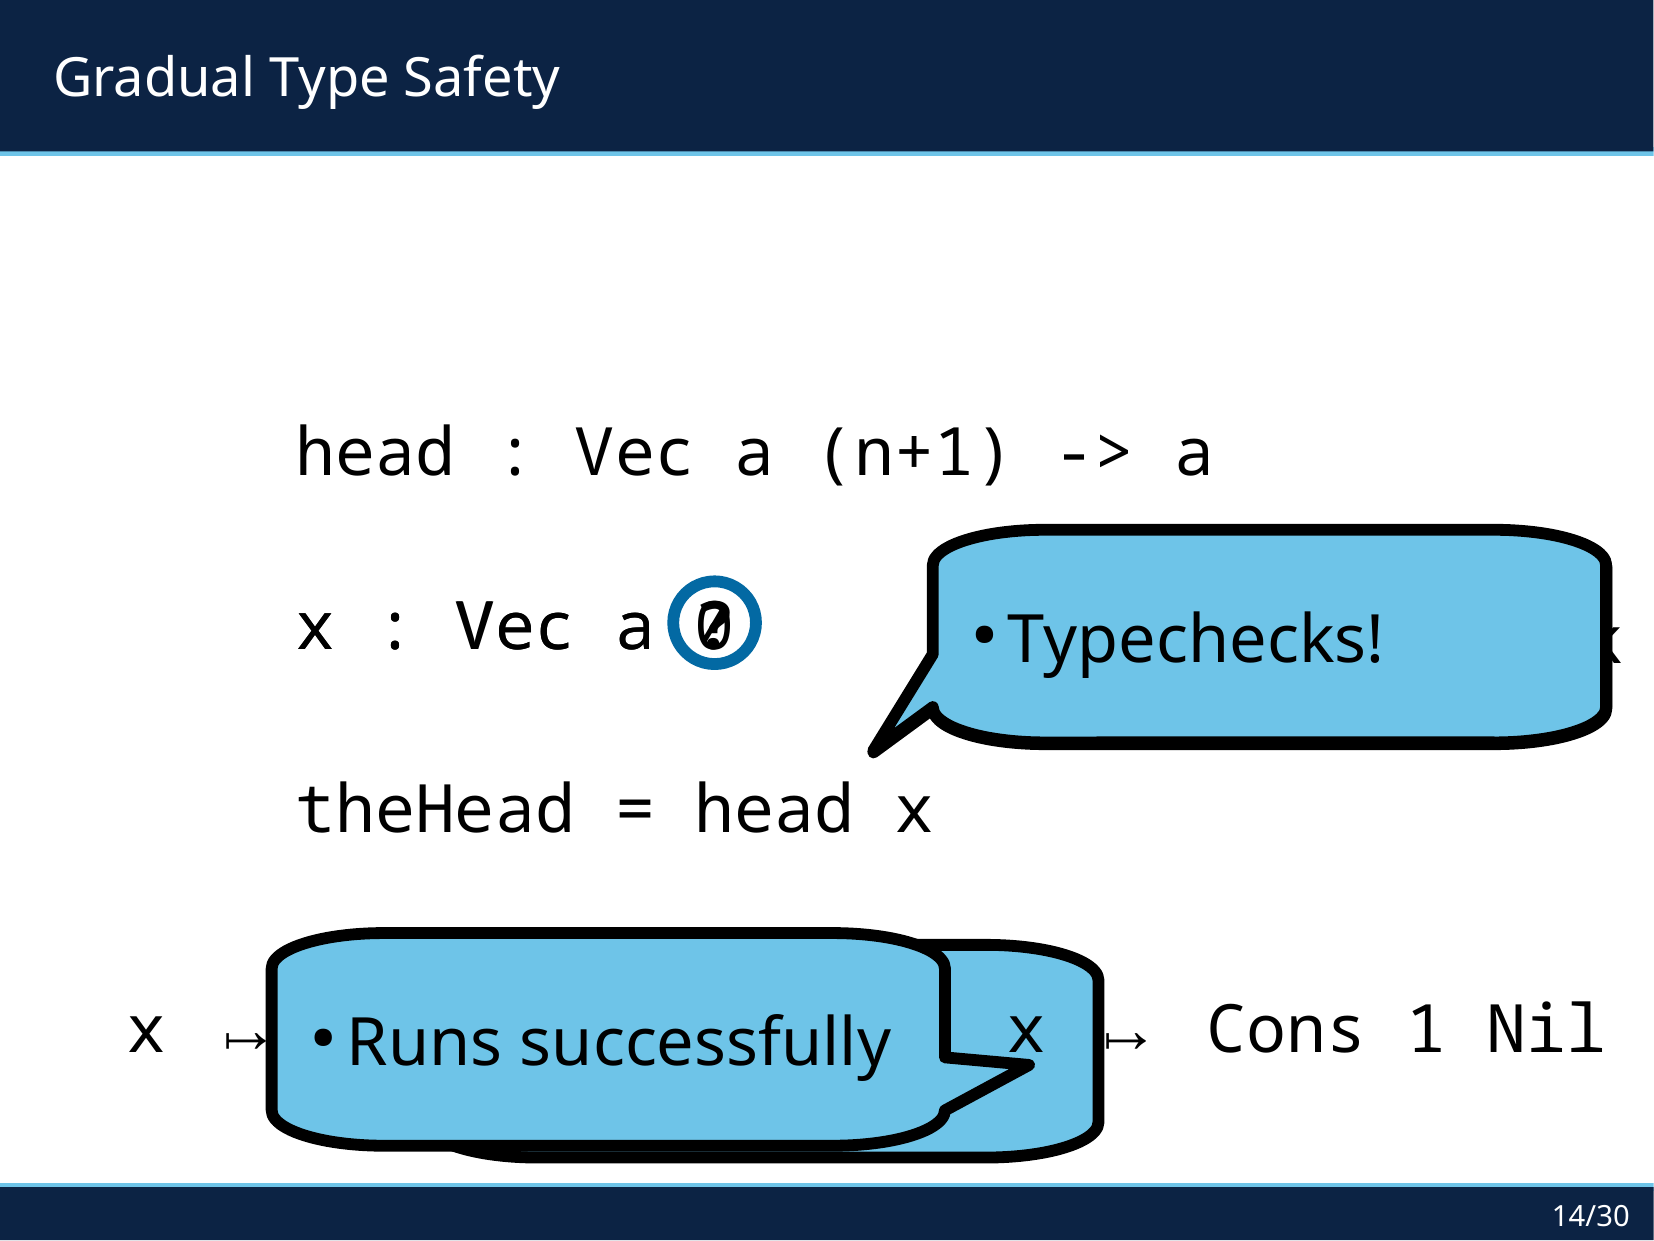

# Gradual Type Safety
head : Vec a (n+1) -> a
Typechecks!
Does not typecheck
x : Vec a 0
x : Vec a ?
theHead = head x
Runs successfully
Runtime error
x ↦ Nil
x ↦ Cons 1 Nil
14